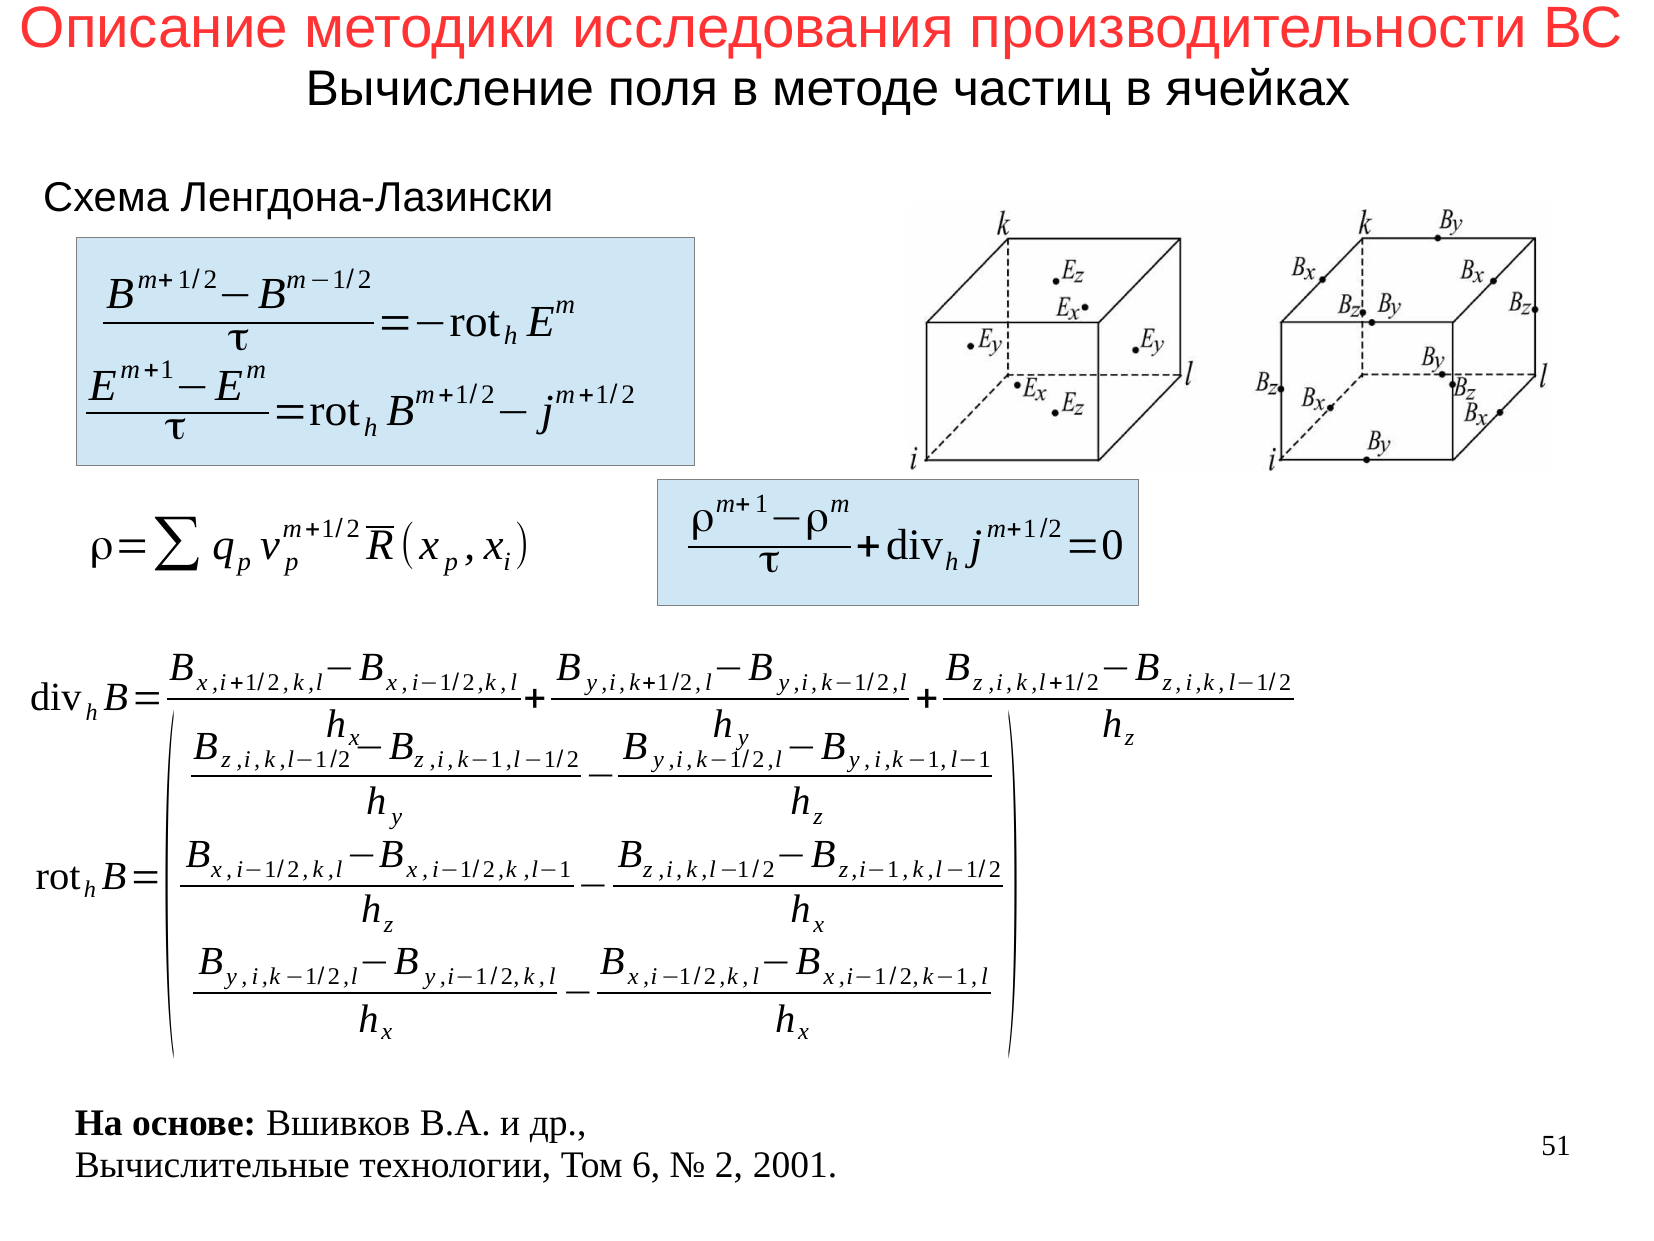

М
A
N
A
S
Описание методики исследования производительности ВС
 Вычисление поля в методе частиц в ячейках
# Схема Ленгдона-Лазински
На основе: Вшивков В.А. и др.,
Вычислительные технологии, Том 6, № 2, 2001.
51